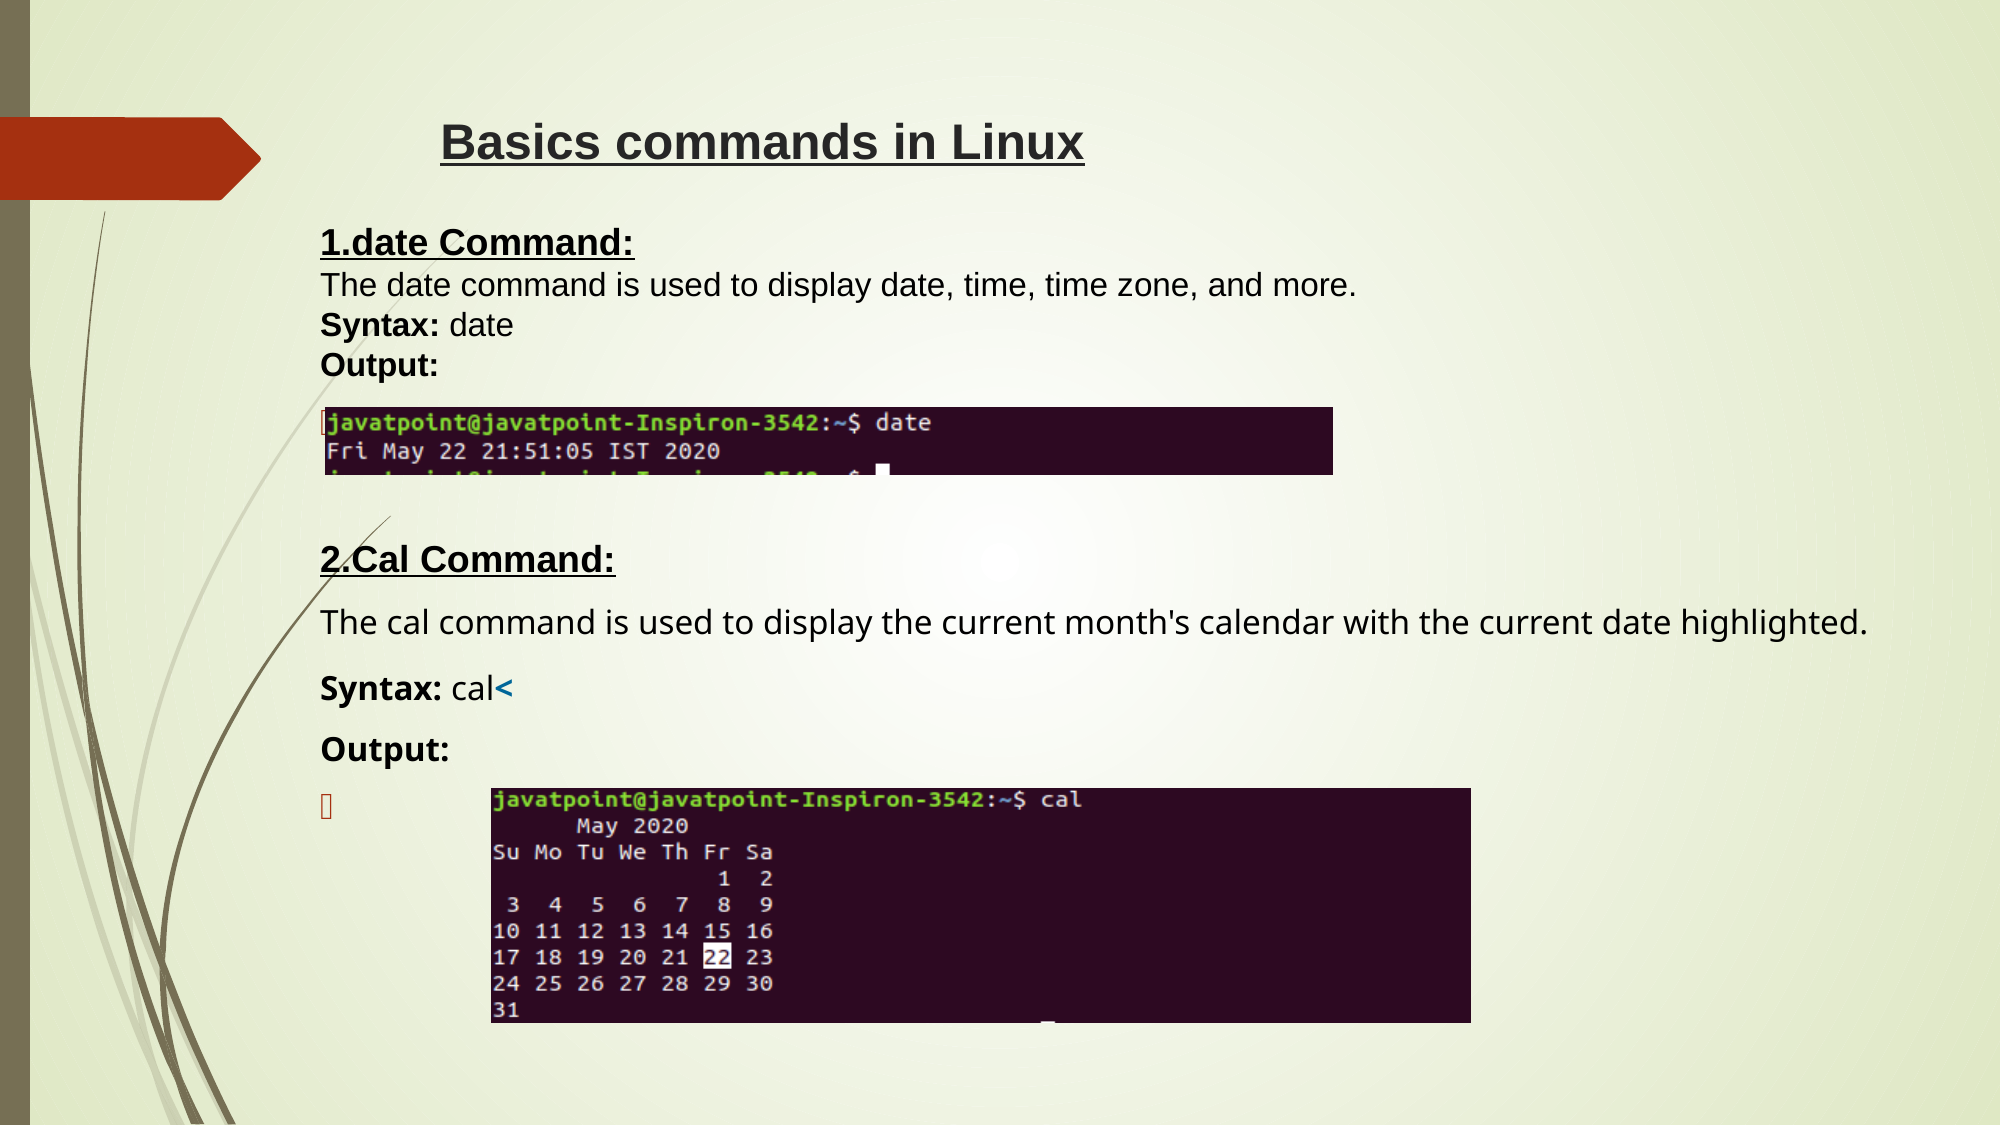

# Basics commands in Linux
1.date Command:
The date command is used to display date, time, time zone, and more.
Syntax: date
Output:
38. cal Command
2.Cal Command:
The cal command is used to display the current month's calendar with the current date highlighted.
Syntax: cal<
Output: